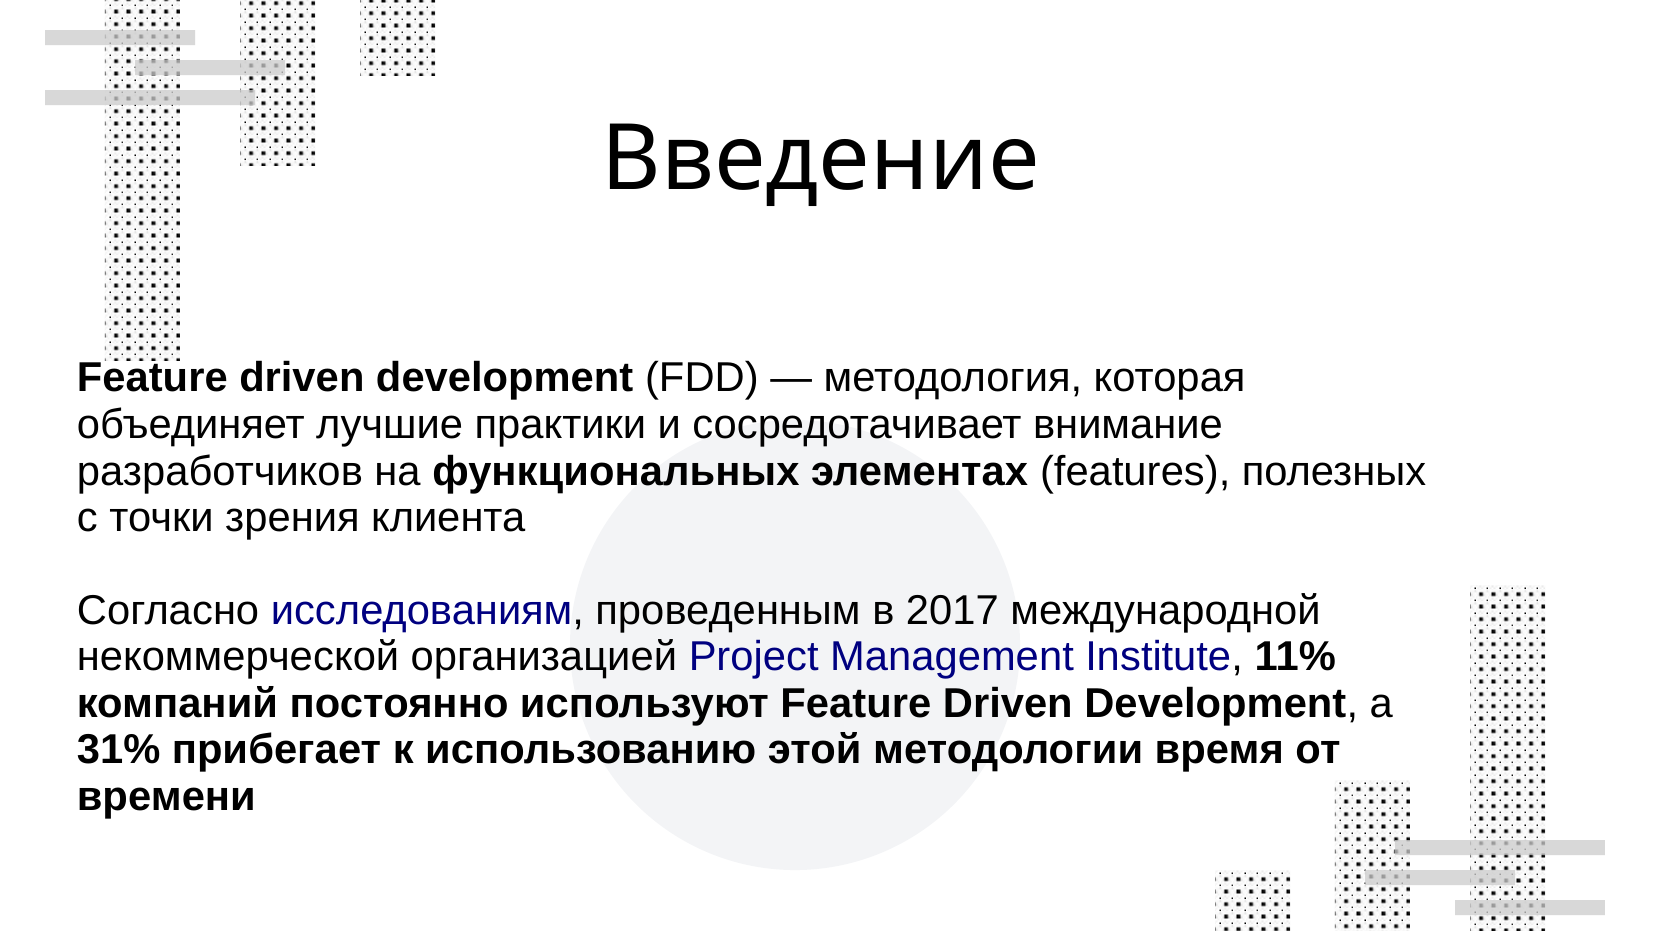

# Введение
Feature driven development (FDD) — методология, которая объединяет лучшие практики и сосредотачивает внимание разработчиков на функциональных элементах (features), полезных с точки зрения клиента
Согласно исследованиям, проведенным в 2017 международной некоммерческой организацией Project Management Institute, 11% компаний постоянно используют Feature Driven Development, а 31% прибегает к использованию этой методологии время от времени